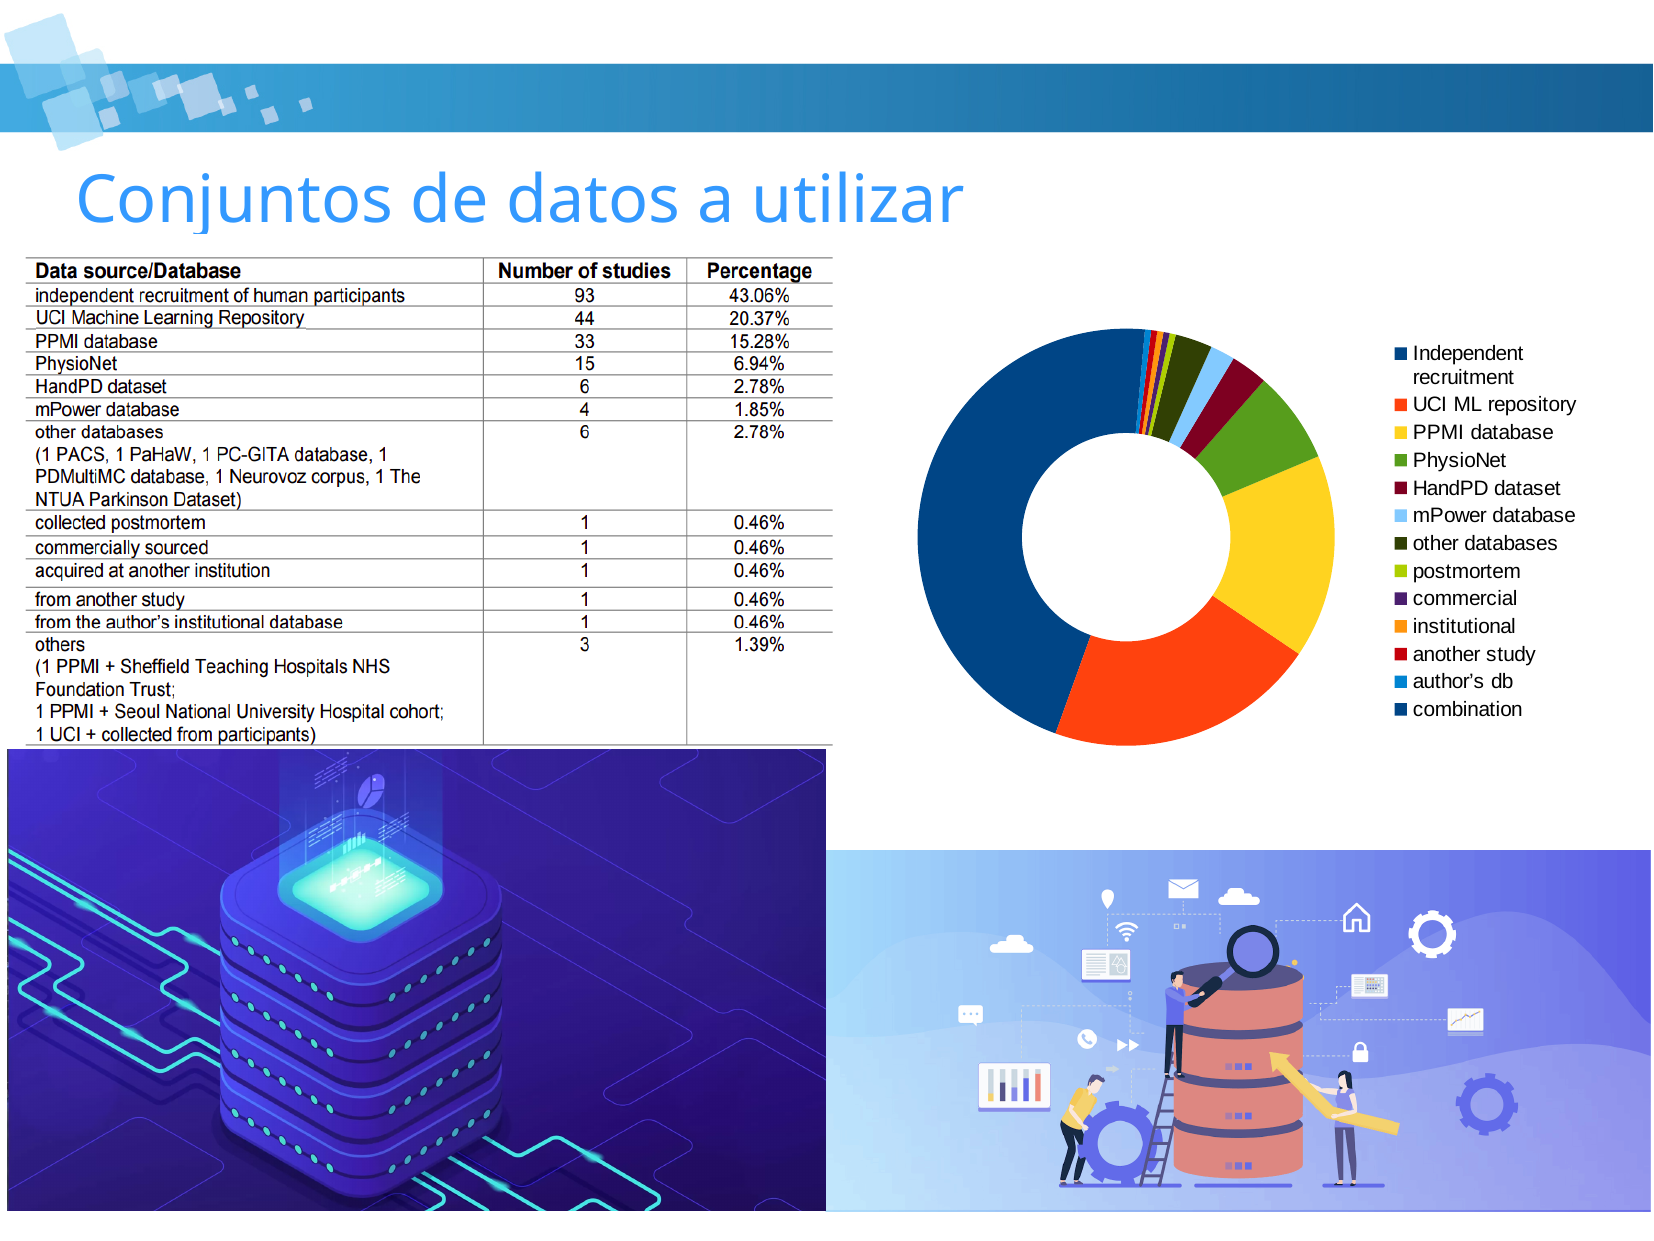

# Conjuntos de datos a utilizar
### Chart
| Category | number of studies |
|---|---|
| Independent recruitment | 93.0 |
| UCI ML repository | 44.0 |
| PPMI database | 33.0 |
| PhysioNet | 15.0 |
| HandPD dataset | 6.0 |
| mPower database | 4.0 |
| other databases | 6.0 |
| postmortem | 1.0 |
| commercial | 1.0 |
| institutional | 1.0 |
| another study | 1.0 |
| author’s db | 1.0 |
| combination | 3.0 |